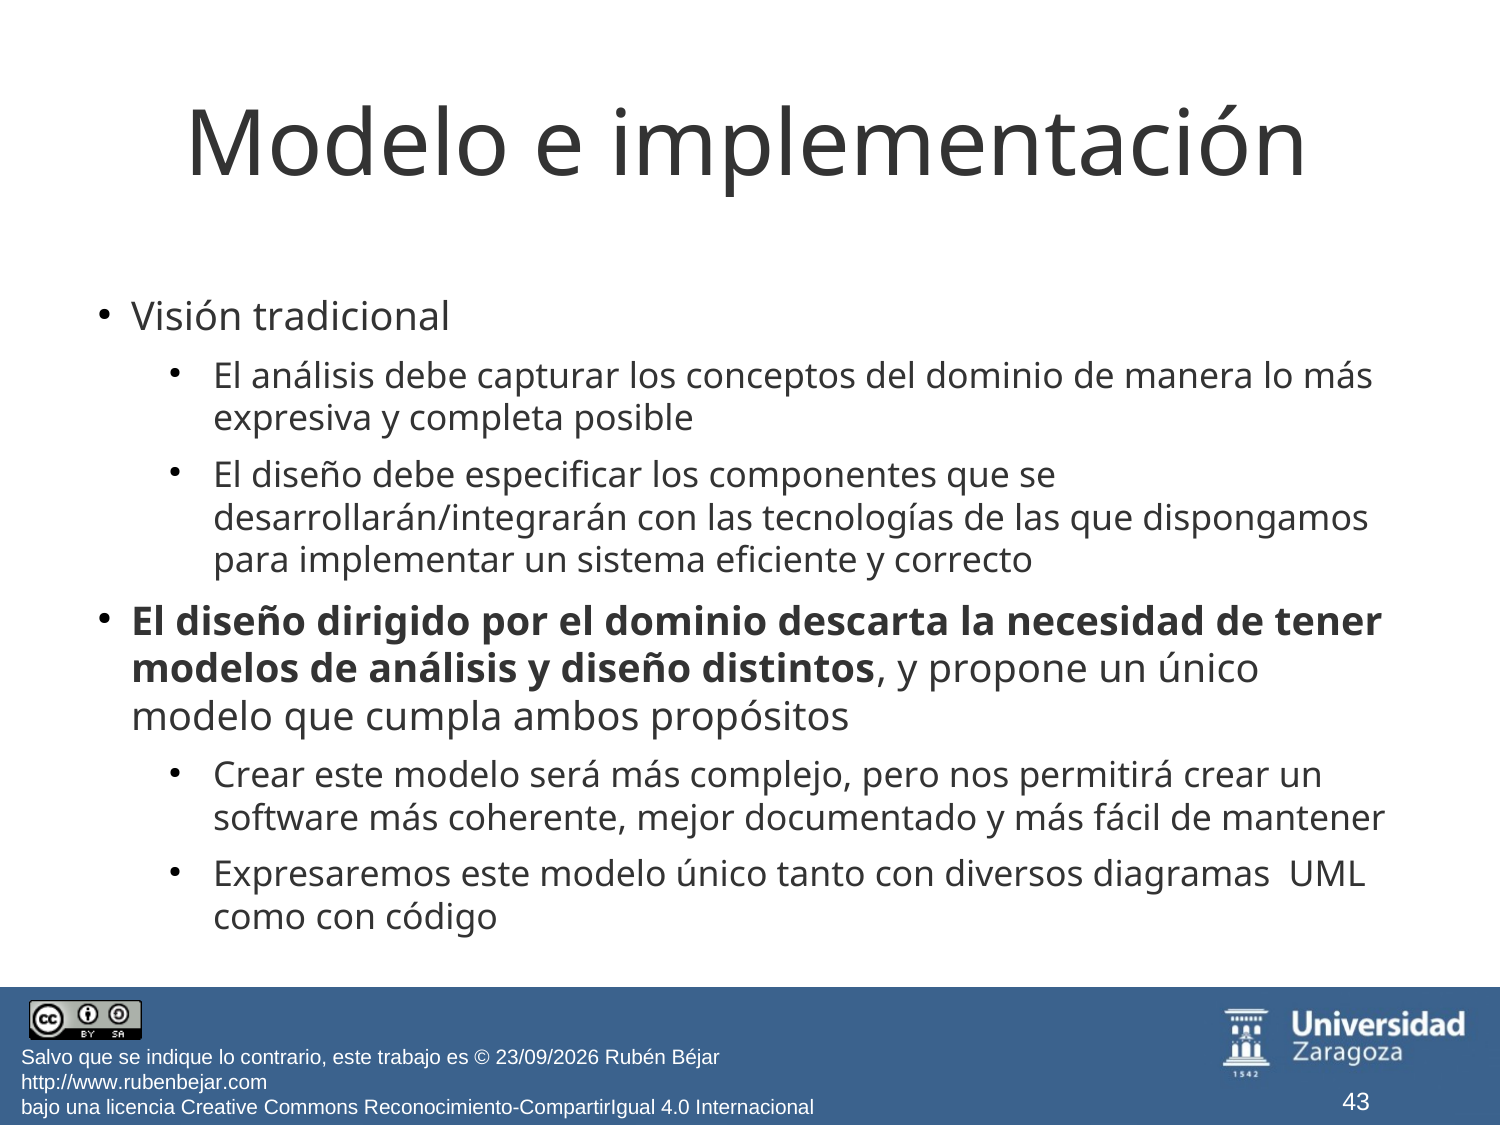

# Modelo e implementación
Visión tradicional
El análisis debe capturar los conceptos del dominio de manera lo más expresiva y completa posible
El diseño debe especificar los componentes que se desarrollarán/integrarán con las tecnologías de las que dispongamos para implementar un sistema eficiente y correcto
El diseño dirigido por el dominio descarta la necesidad de tener modelos de análisis y diseño distintos, y propone un único modelo que cumpla ambos propósitos
Crear este modelo será más complejo, pero nos permitirá crear un software más coherente, mejor documentado y más fácil de mantener
Expresaremos este modelo único tanto con diversos diagramas UML como con código